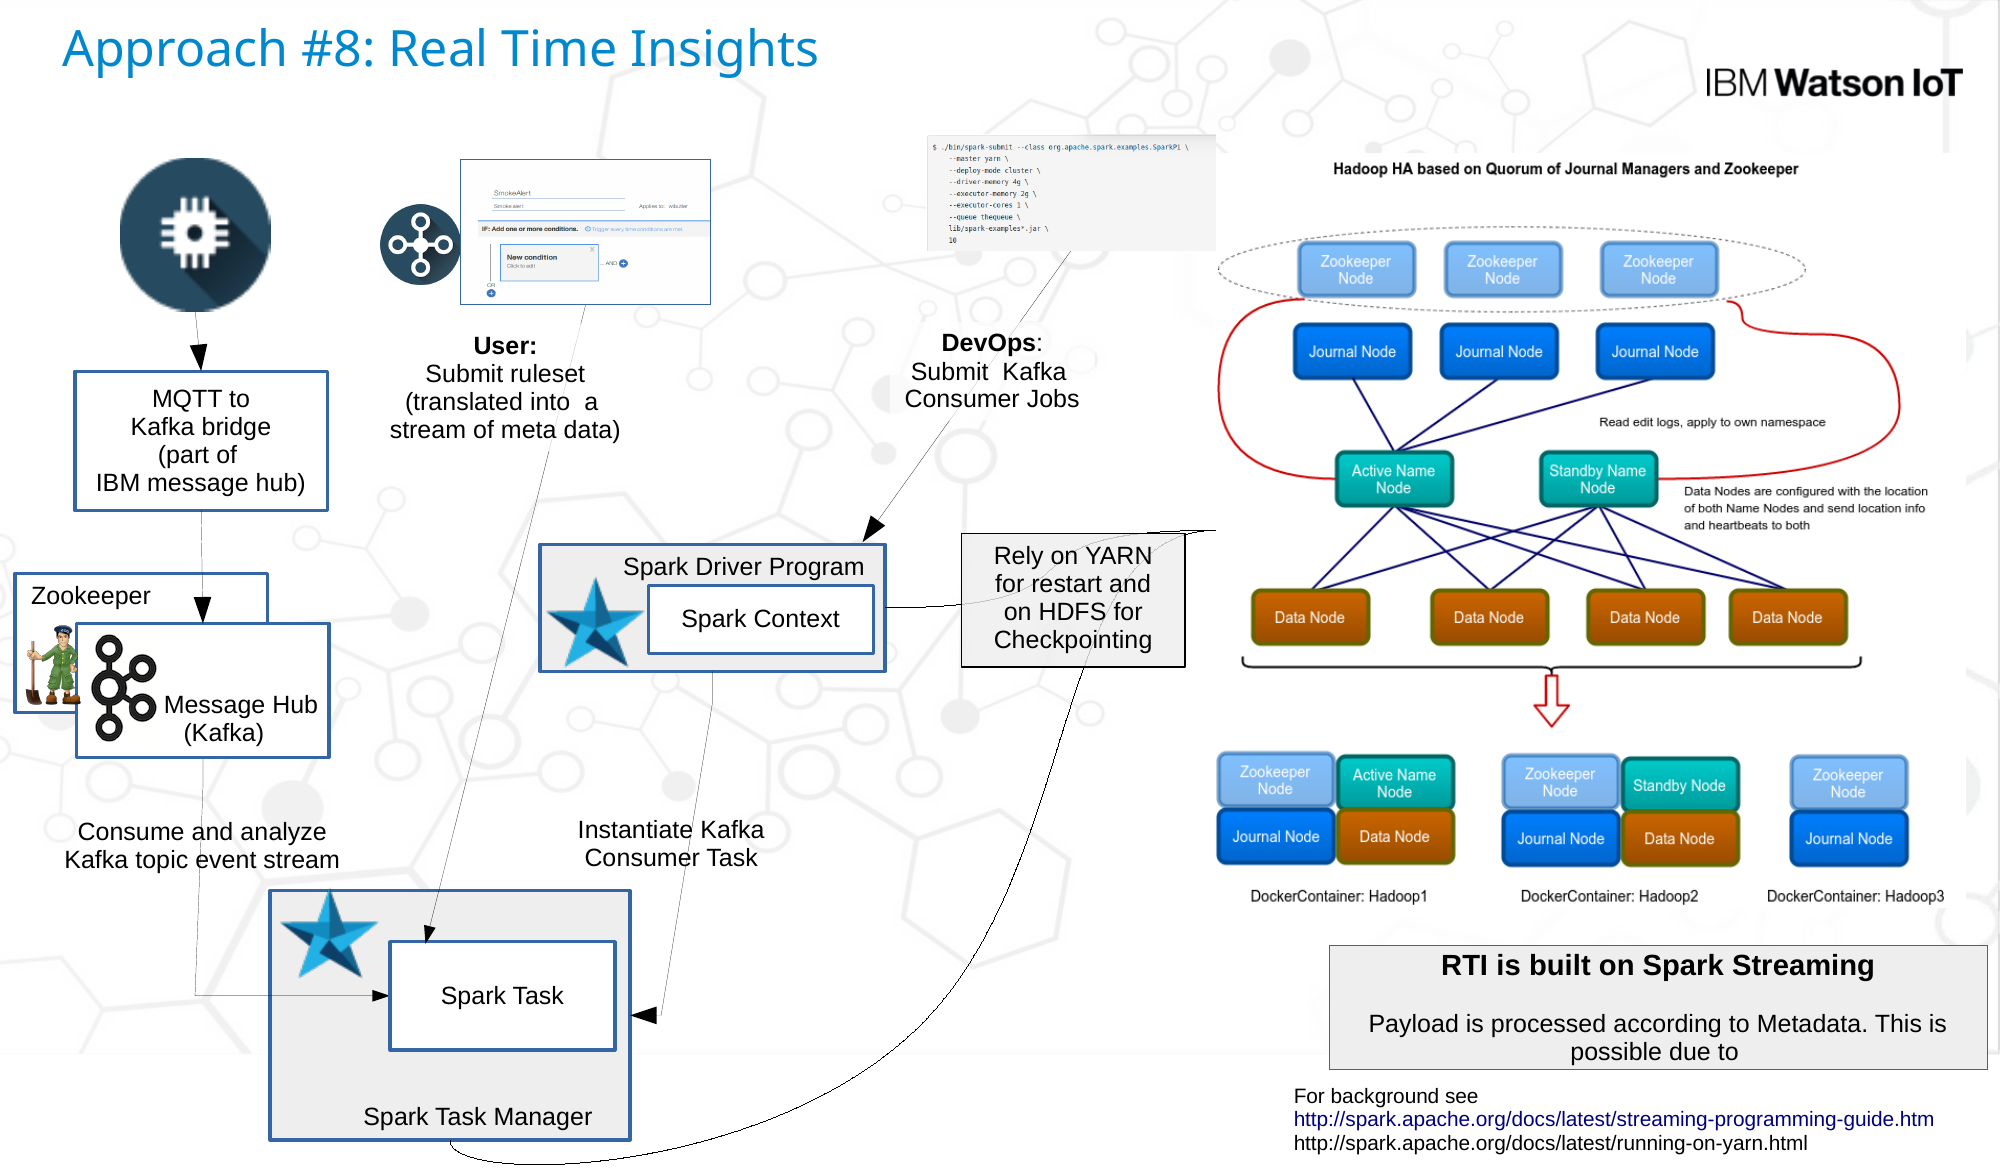

# Approach #8: Real Time Insights
DevOps:
Submit Kafka
Consumer Jobs
User:
Submit ruleset
(translated into a
stream of meta data)
MQTT to
Kafka bridge
(part of
IBM message hub)
Rely on YARN for restart and
on HDFS for Checkpointing
 Spark Driver Program
Zookeeper
Spark Context
 Message Hub
 (Kafka)
IoT platform
Consume and analyze
Kafka topic event stream
 Spark Task Manager
Spark Task
RTI is built on Spark Streaming
Payload is processed according to Metadata. This is possible due to
For background see
http://spark.apache.org/docs/latest/streaming-programming-guide.htm
http://spark.apache.org/docs/latest/running-on-yarn.html